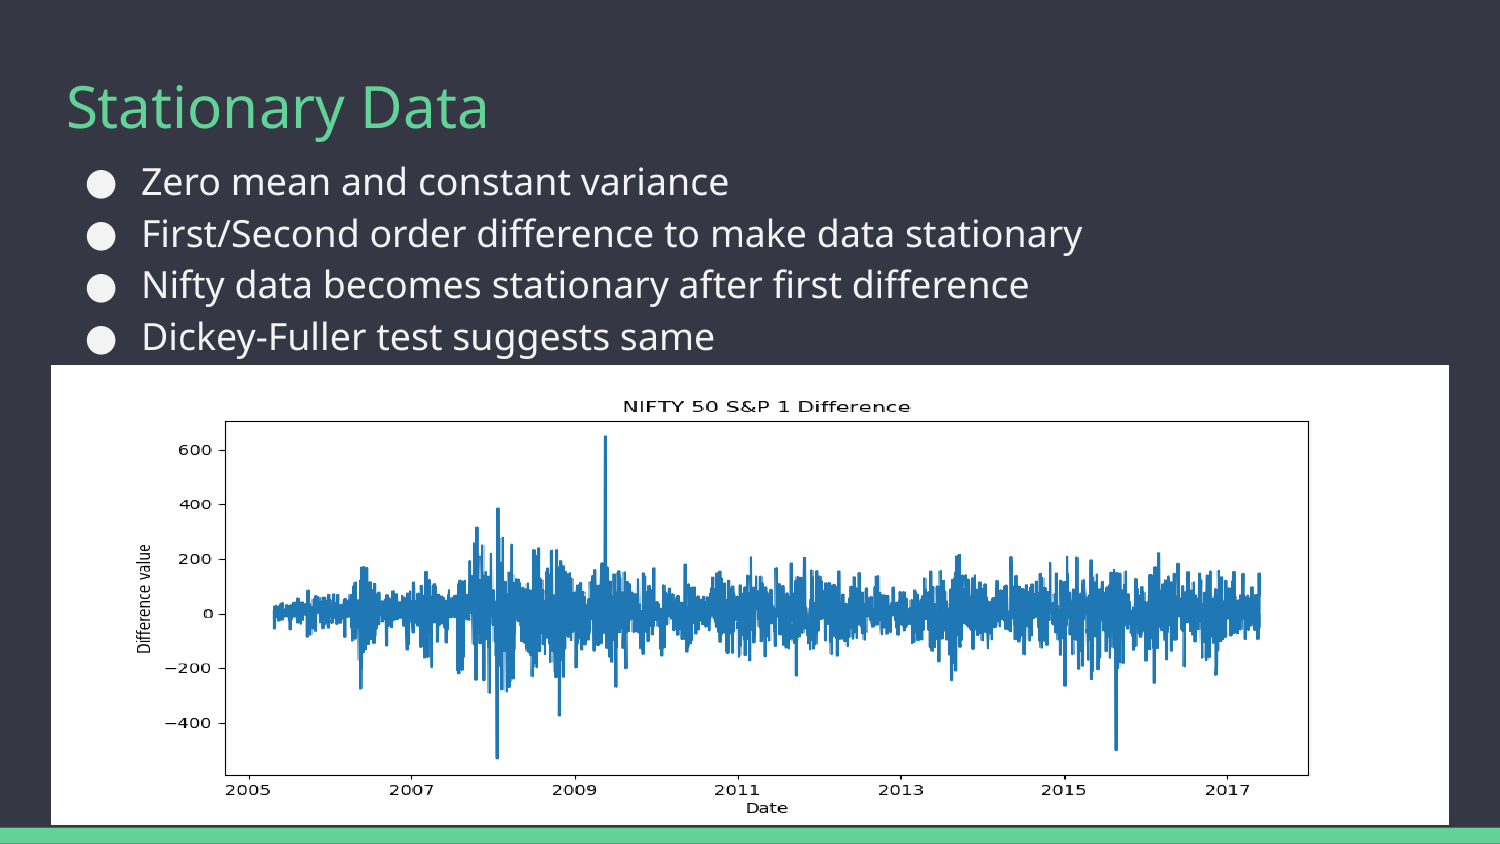

# Stationary Data
Zero mean and constant variance
First/Second order difference to make data stationary
Nifty data becomes stationary after first difference
Dickey-Fuller test suggests same